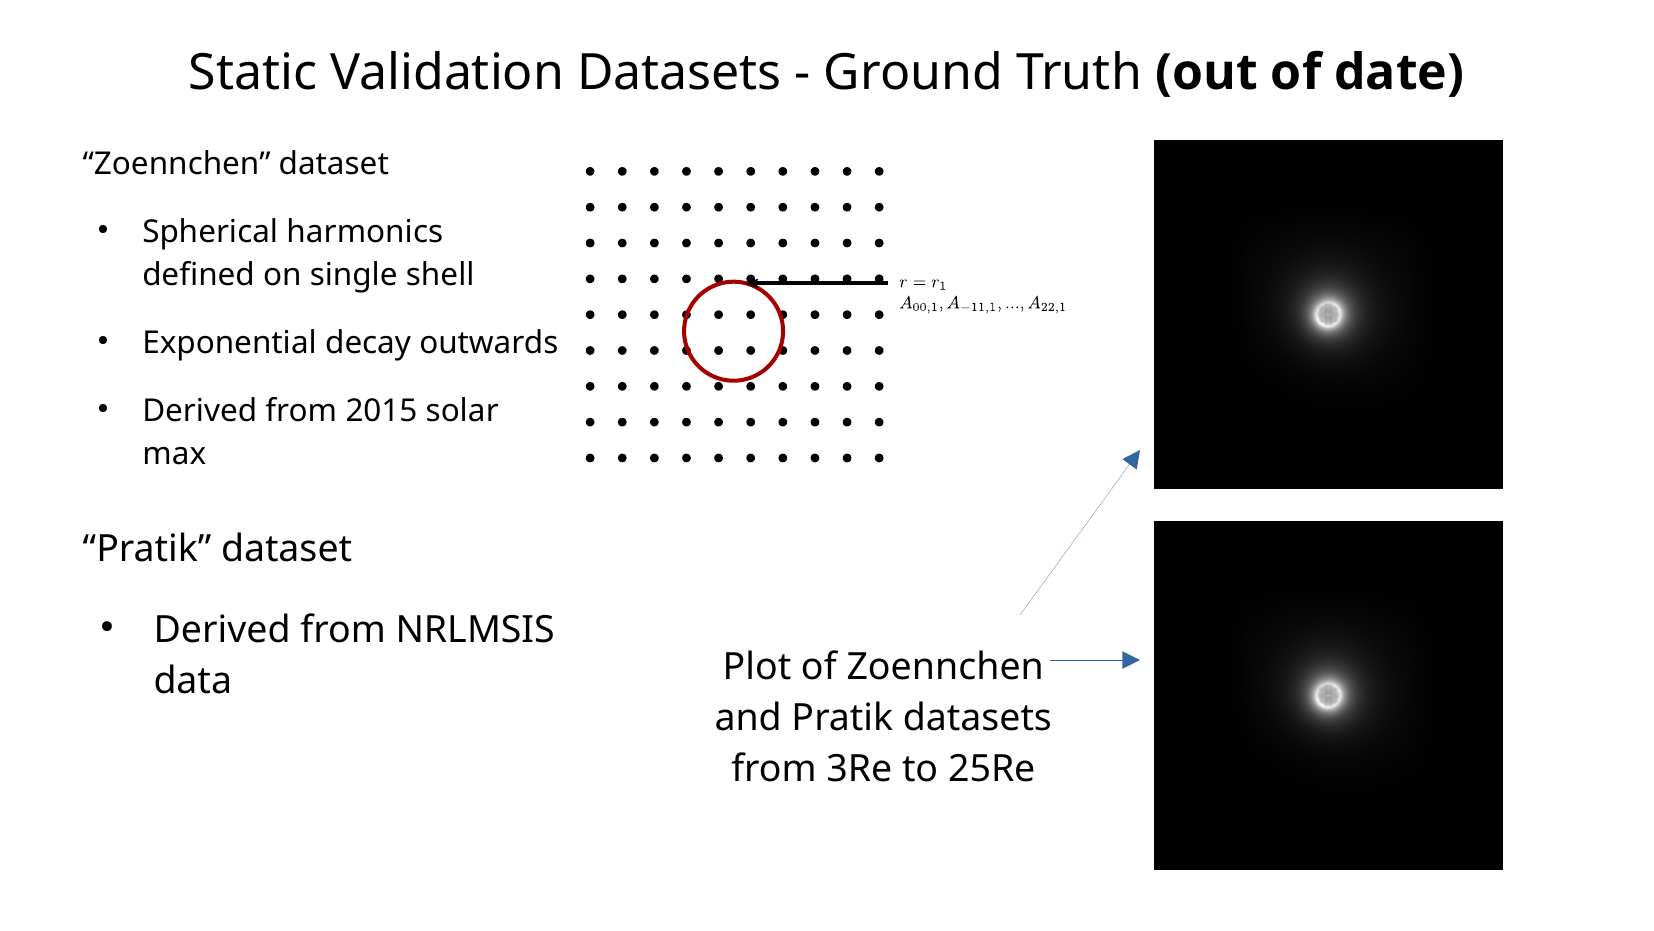

# Static Validation Datasets - Ground Truth (out of date)
“Zoennchen” dataset
Spherical harmonics defined on single shell
Exponential decay outwards
Derived from 2015 solar max
“Pratik” dataset
Derived from NRLMSIS data
Plot of Zoennchen and Pratik datasets from 3Re to 25Re